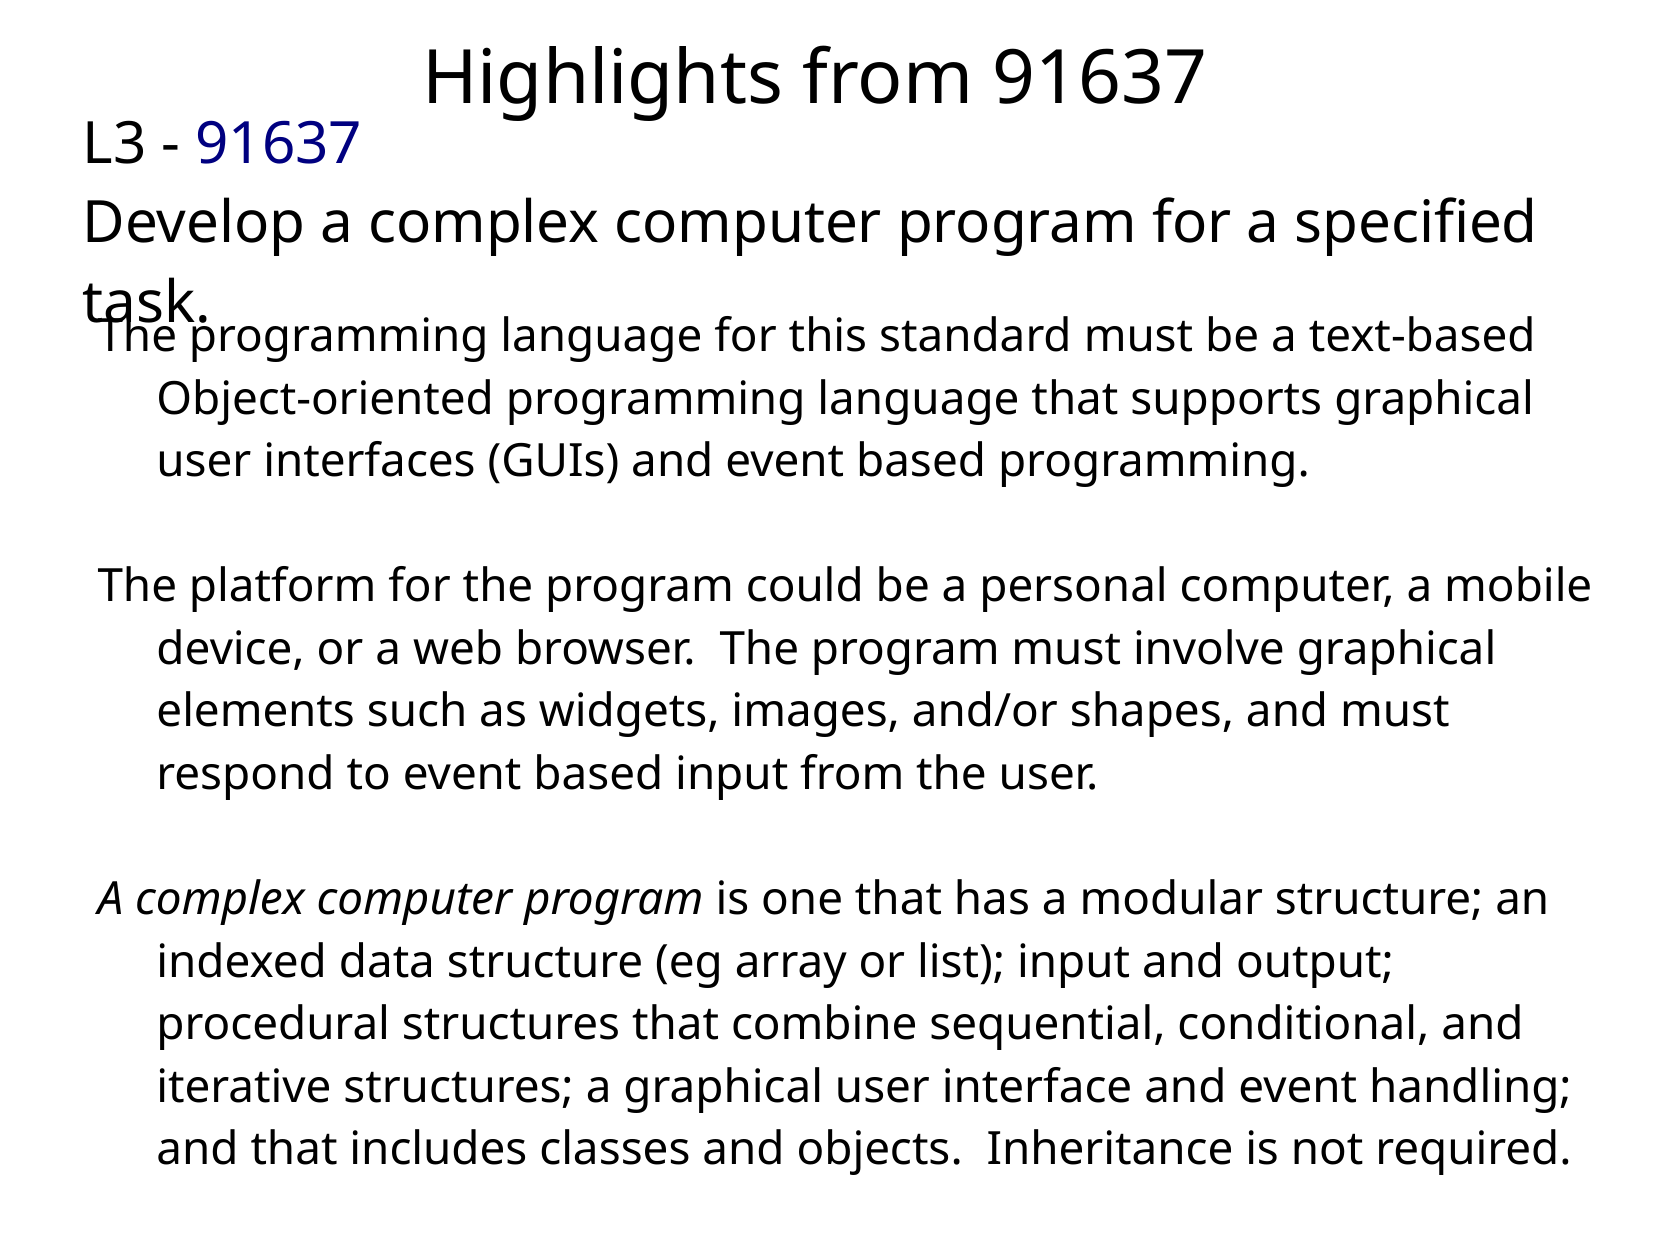

Highlights from 91637
# L3 - 91637 Develop a complex computer program for a specified task.
The programming language for this standard must be a text-based Object-oriented programming language that supports graphical user interfaces (GUIs) and event based programming.
The platform for the program could be a personal computer, a mobile device, or a web browser. The program must involve graphical elements such as widgets, images, and/or shapes, and must respond to event based input from the user.
A complex computer program is one that has a modular structure; an indexed data structure (eg array or list); input and output; procedural structures that combine sequential, conditional, and iterative structures; a graphical user interface and event handling; and that includes classes and objects. Inheritance is not required.
Any code that is auto-generated by an Integrated Development Environment (IDE) cannot be used as evidence of student code.